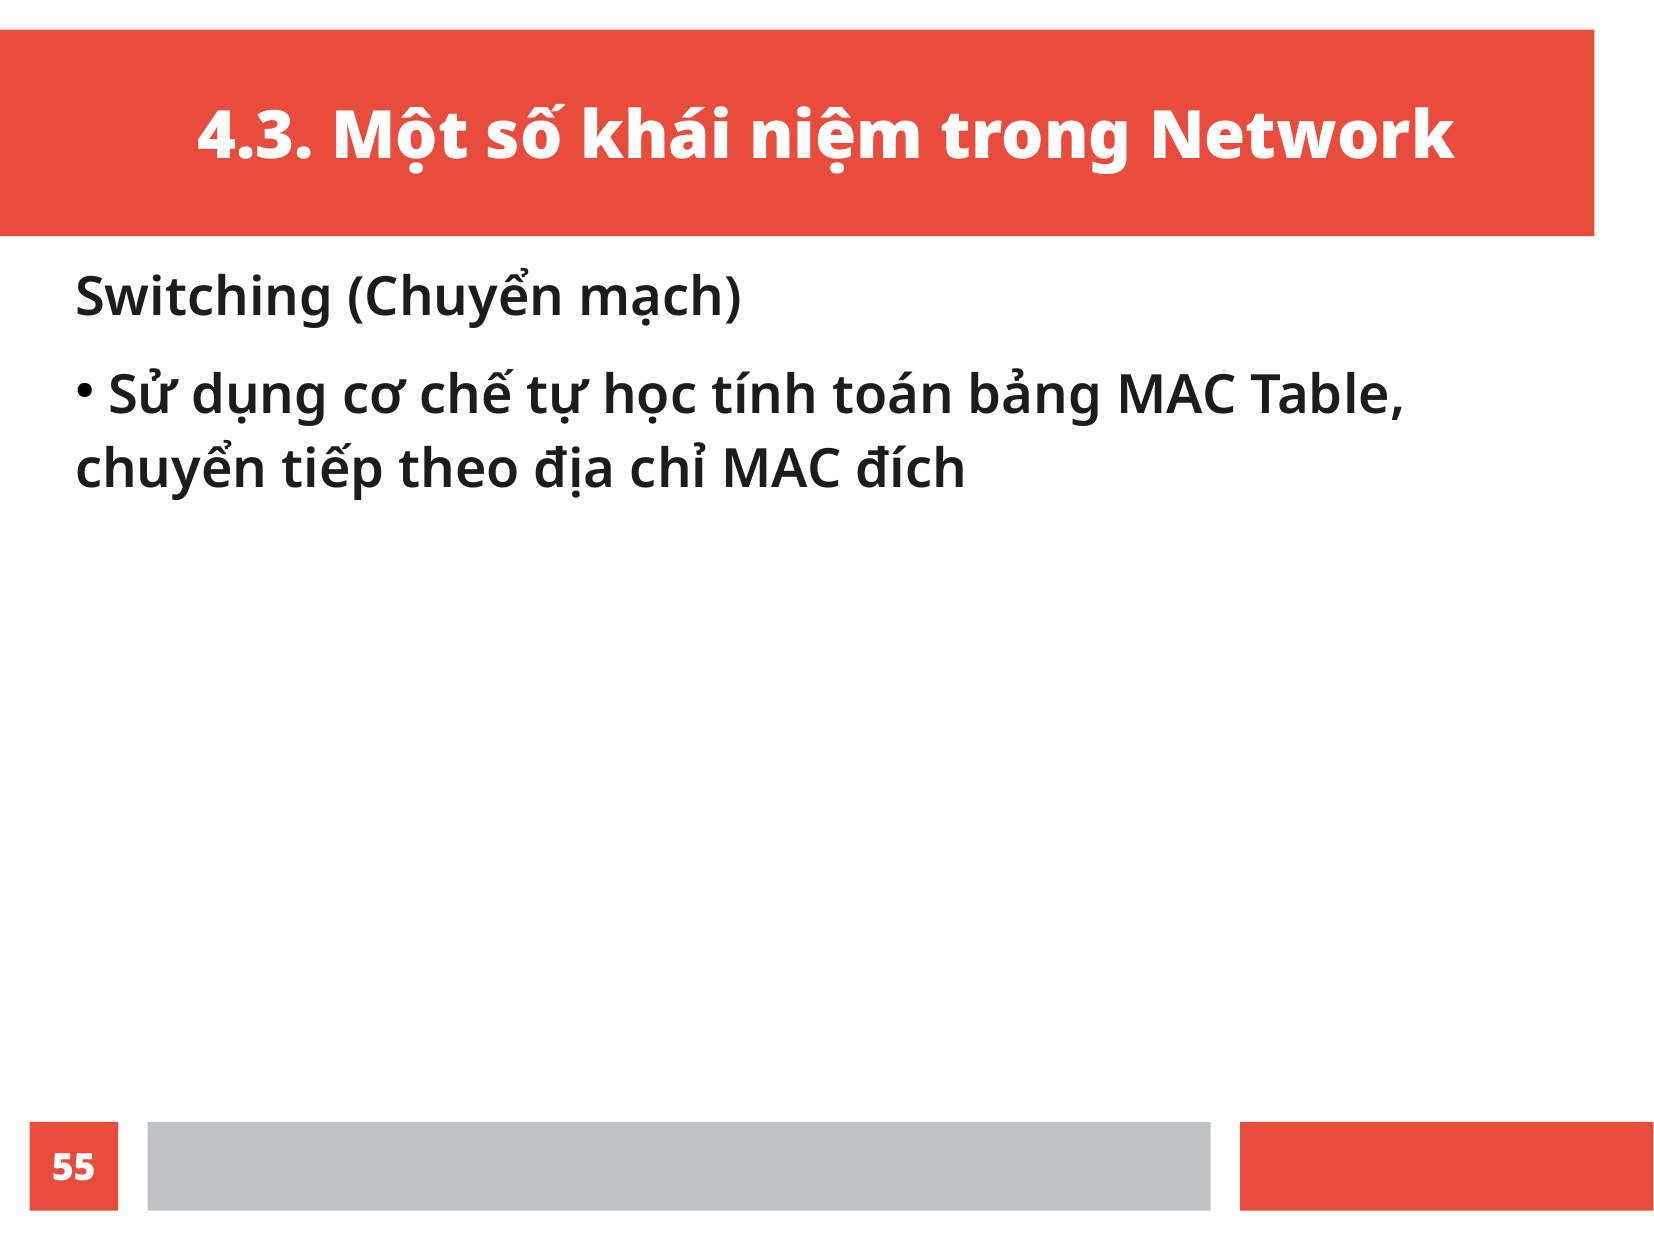

# 4.3. Một số khái niệm trong Network
Switching (Chuyển mạch)
 Sử dụng cơ chế tự học tính toán bảng MAC Table, chuyển tiếp theo địa chỉ MAC đích
55